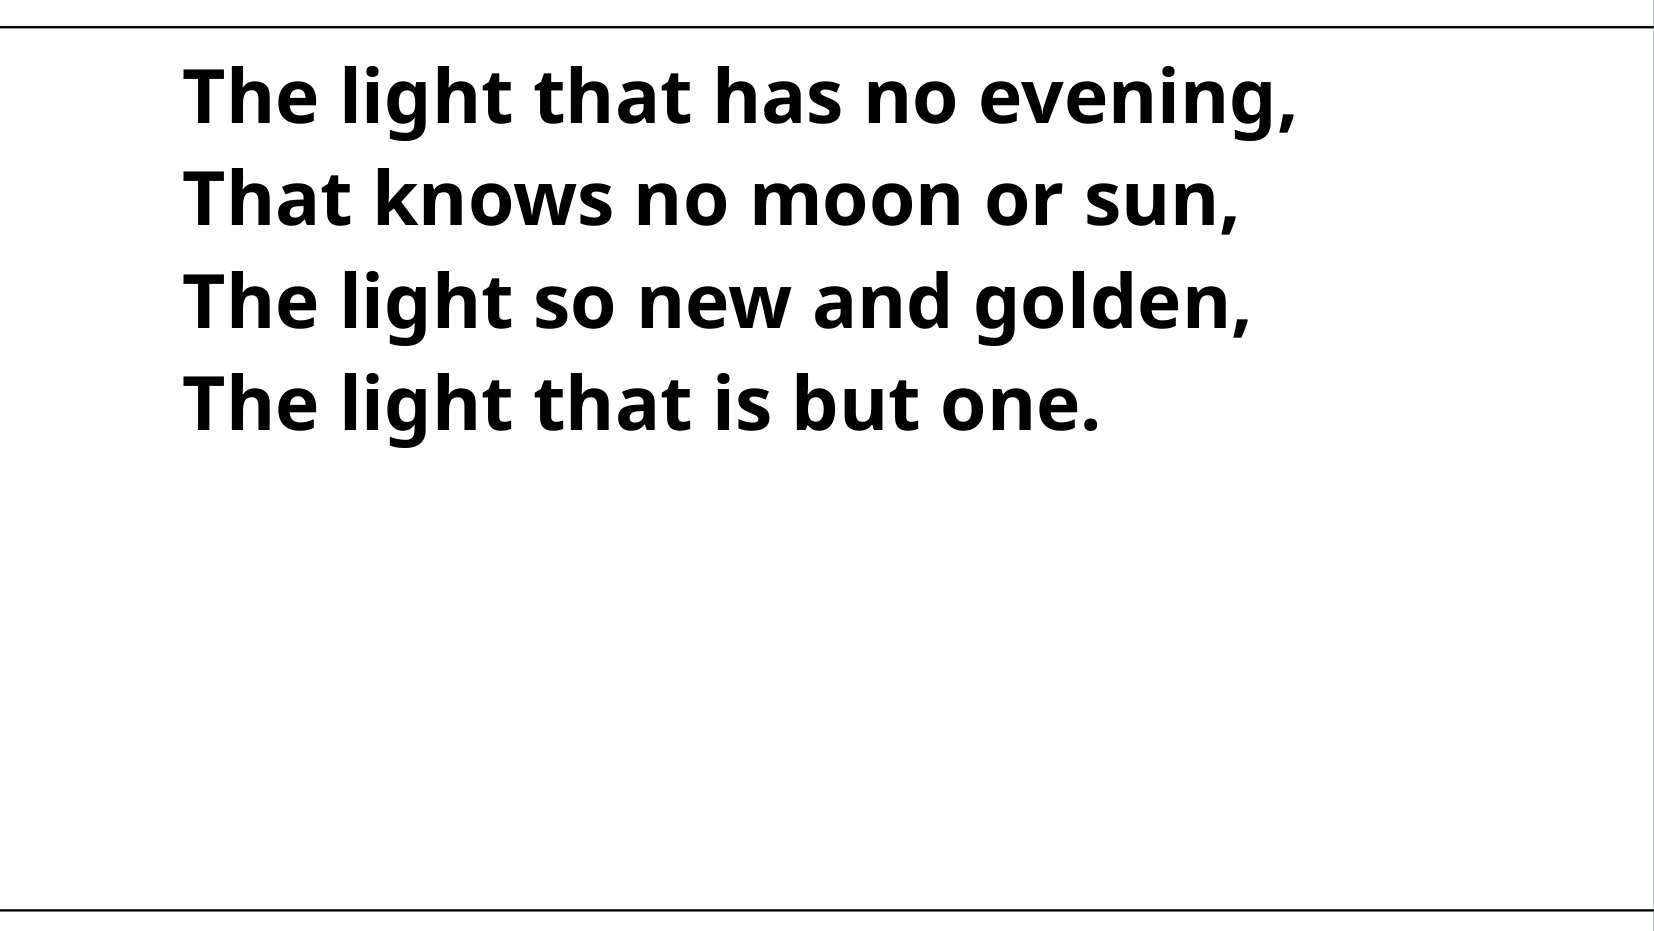

The light that has no evening,
 That knows no moon or sun,
 The light so new and golden,
 The light that is but one.